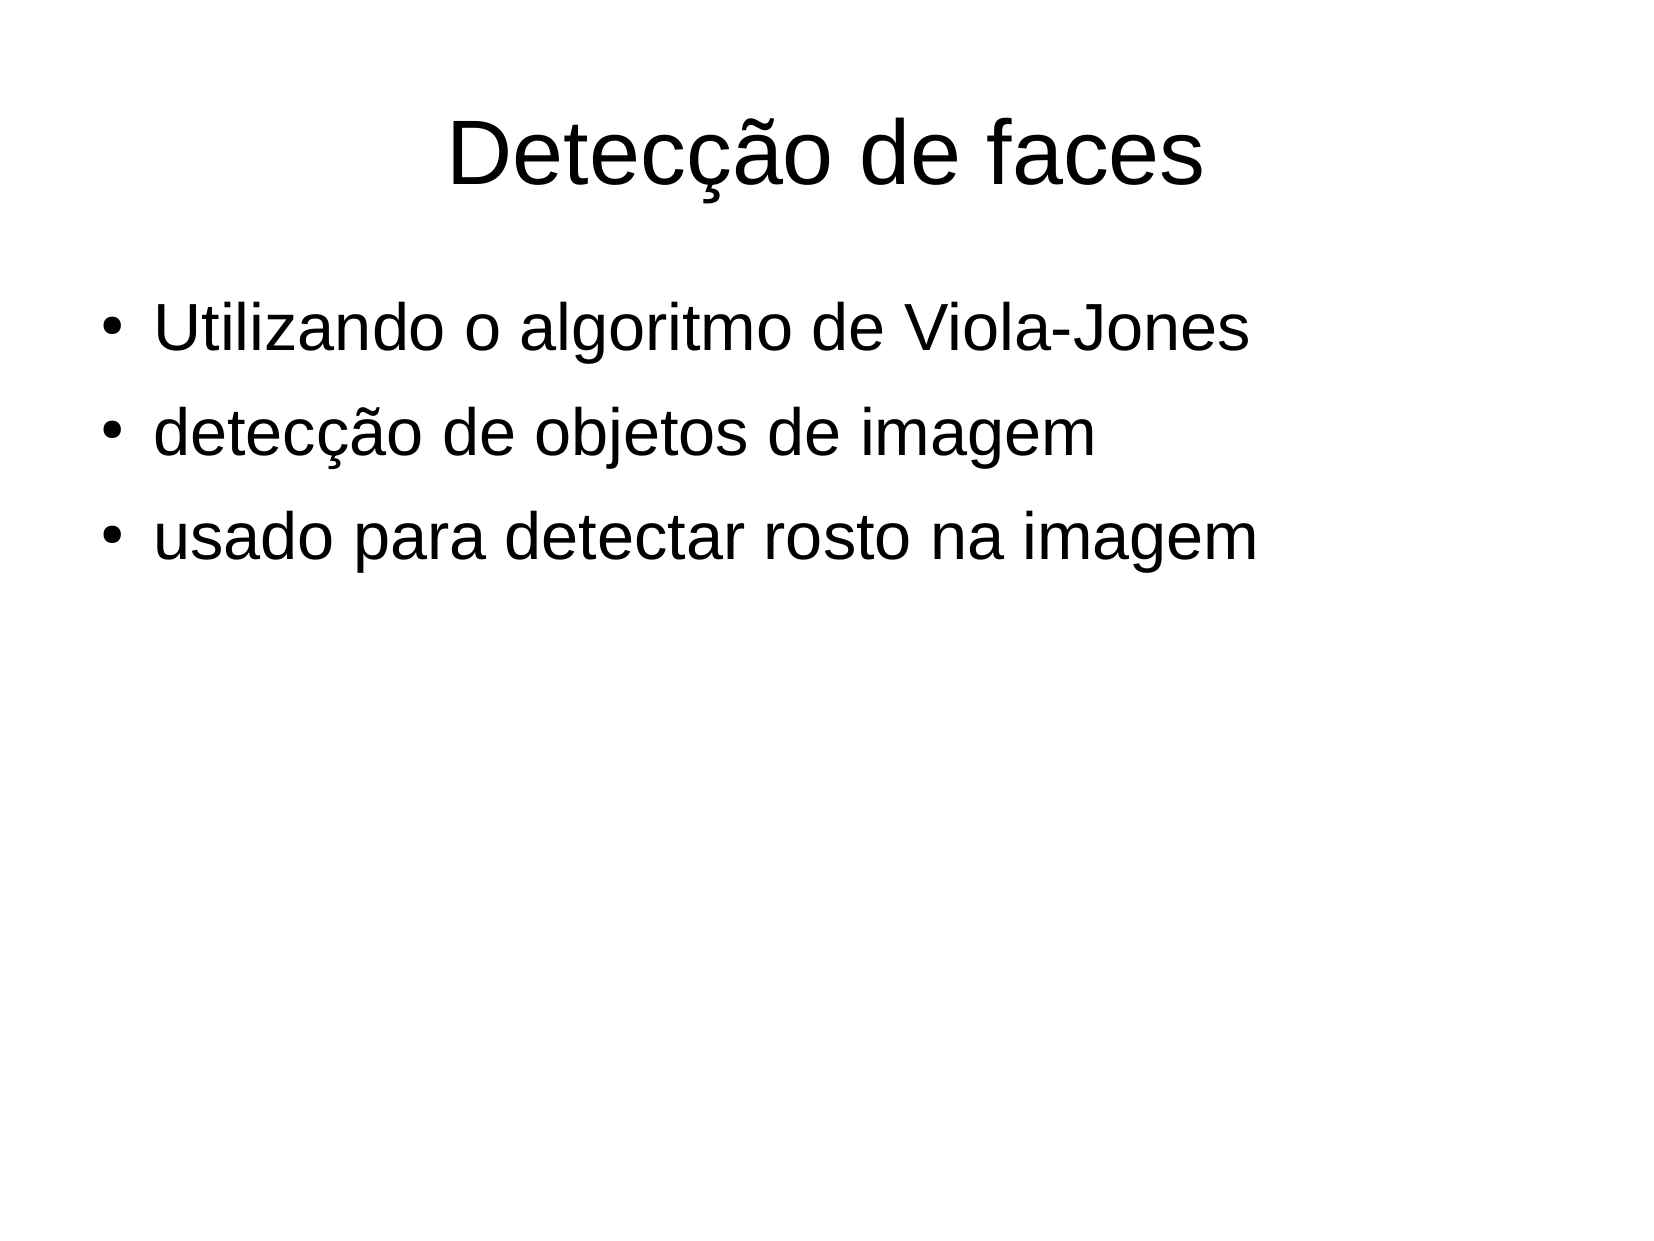

# Detecção de faces
Utilizando o algoritmo de Viola-Jones
detecção de objetos de imagem
usado para detectar rosto na imagem